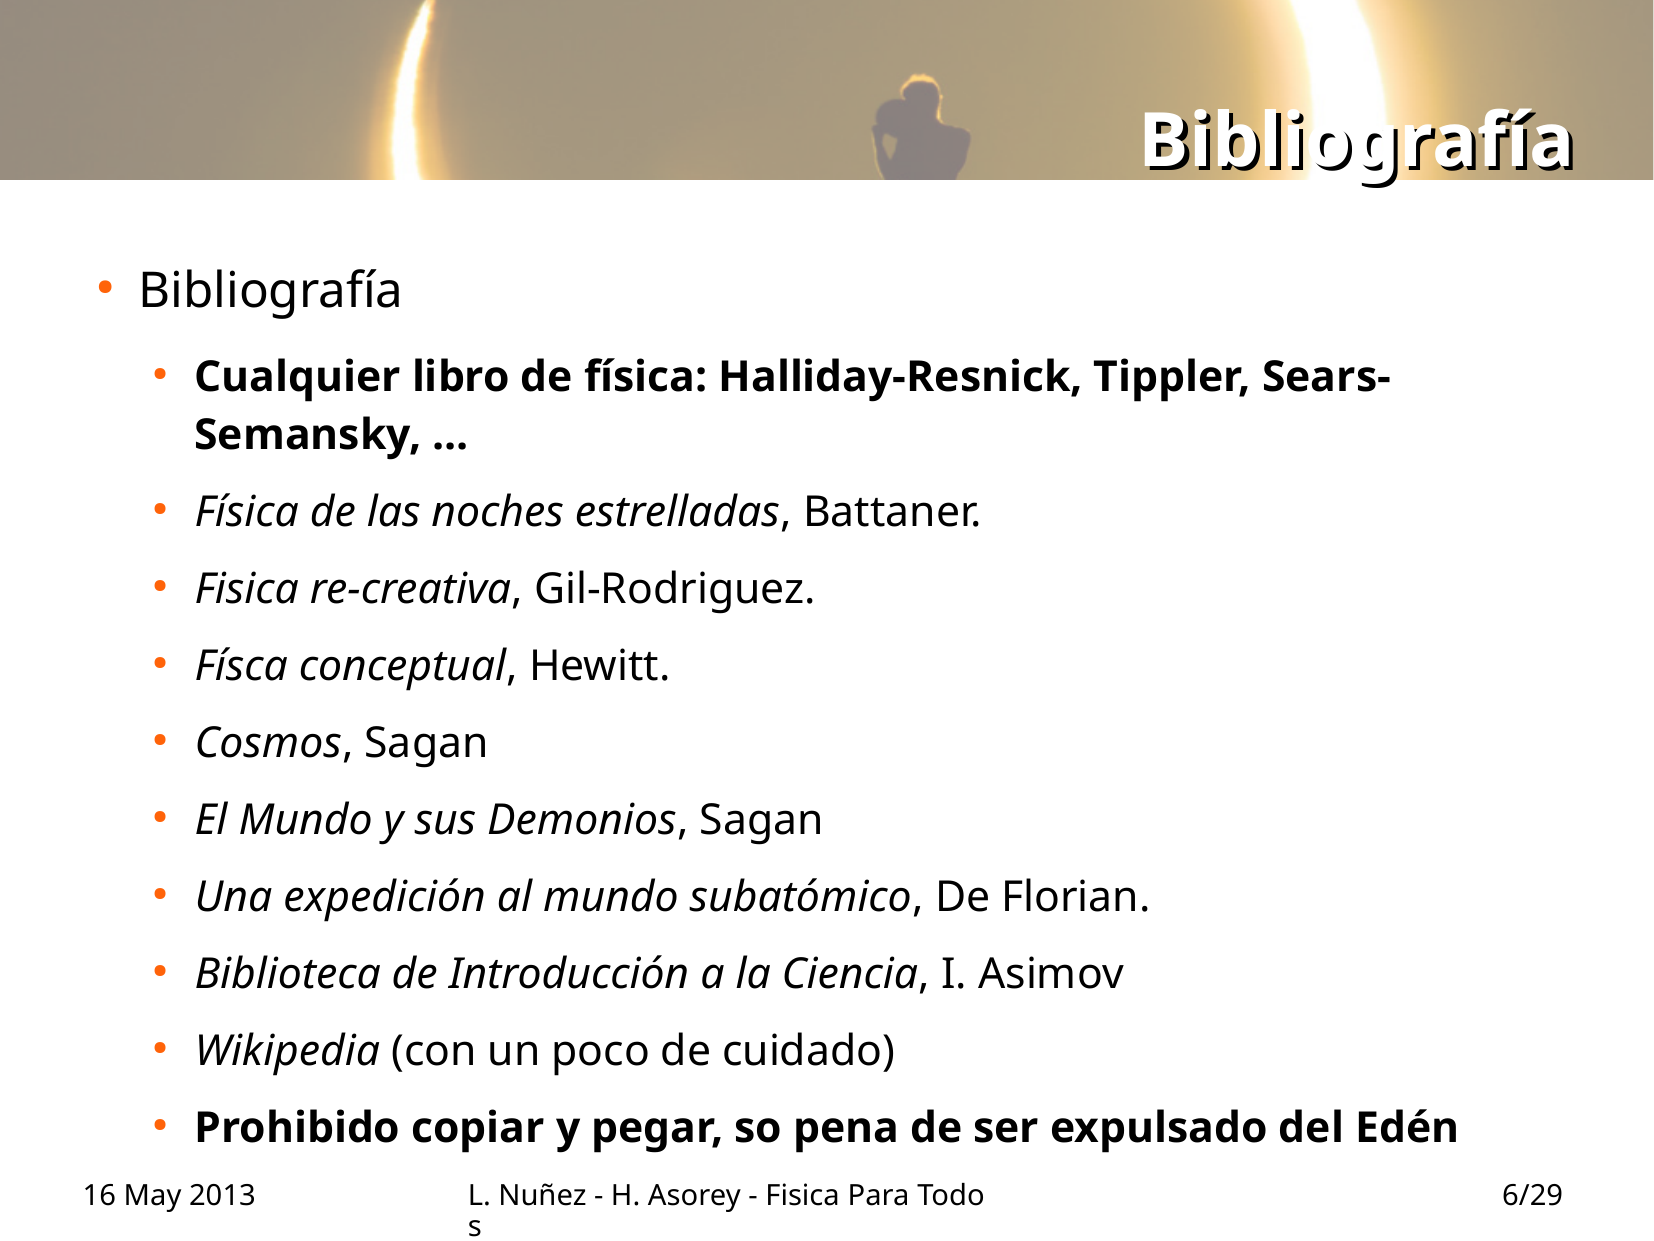

# Bibliografía
Bibliografía
Cualquier libro de física: Halliday-Resnick, Tippler, Sears-Semansky, ...
Física de las noches estrelladas, Battaner.
Fisica re-creativa, Gil-Rodriguez.
Físca conceptual, Hewitt.
Cosmos, Sagan
El Mundo y sus Demonios, Sagan
Una expedición al mundo subatómico, De Florian.
Biblioteca de Introducción a la Ciencia, I. Asimov
Wikipedia (con un poco de cuidado)
Prohibido copiar y pegar, so pena de ser expulsado del Edén
16 May 2013
L. Nuñez - H. Asorey - Fisica Para Todos
6